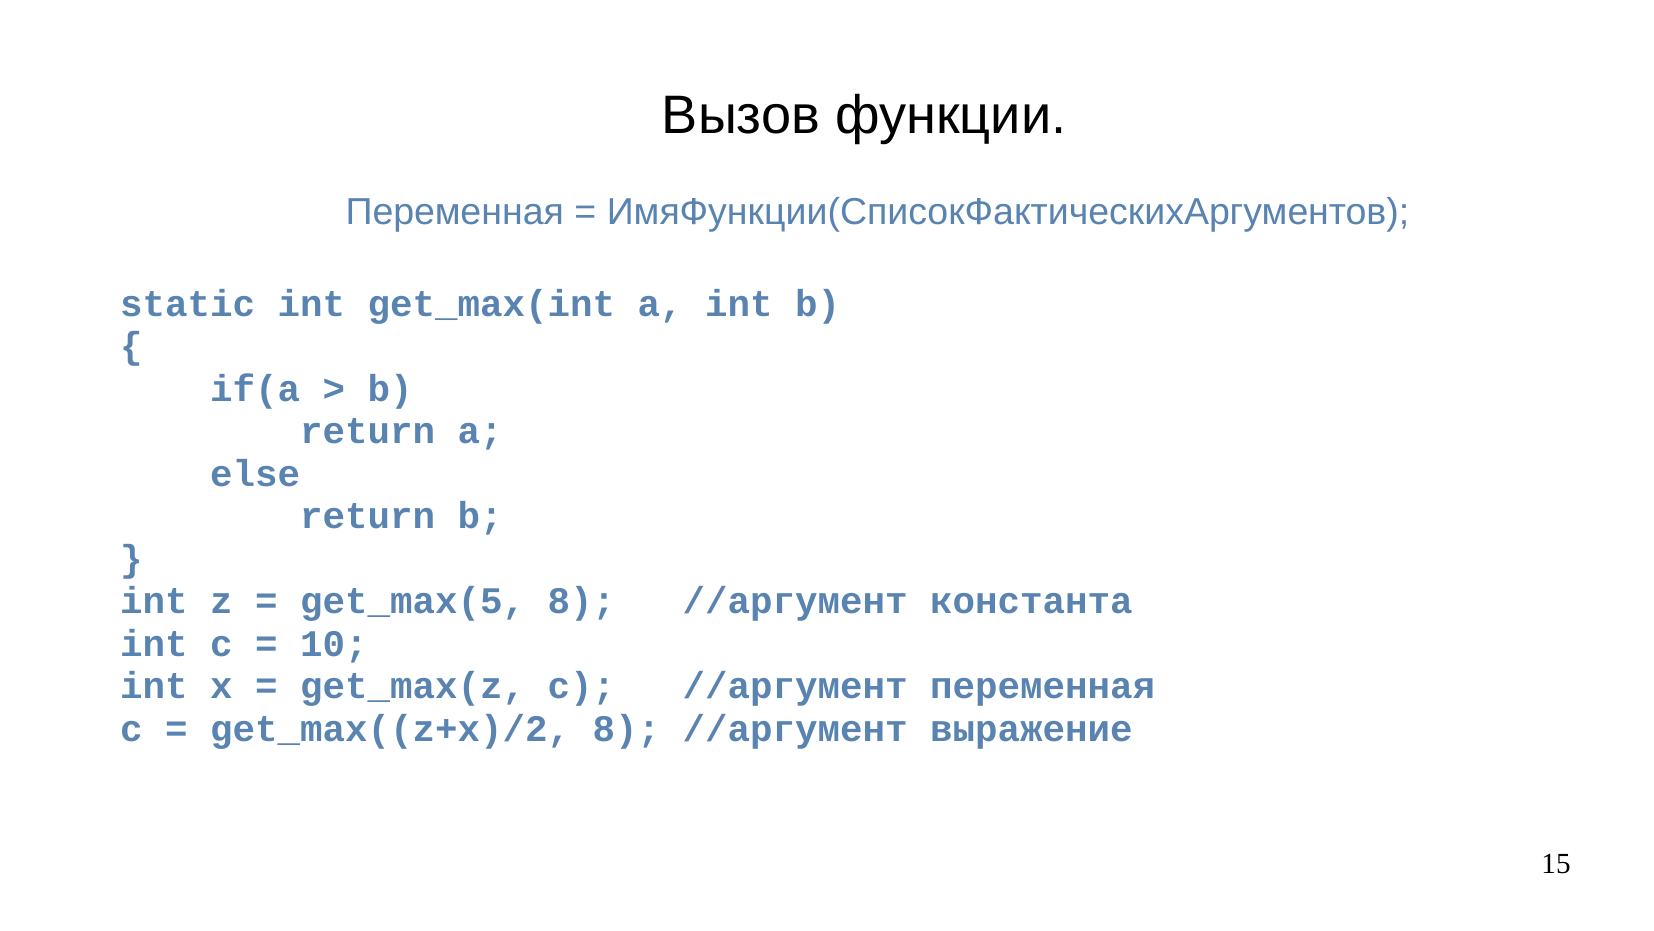

# Вызов функции.
Переменная = ИмяФункции(СписокФактическихАргументов);
static int get_max(int a, int b)
{
 if(a > b)
 return a;
 else
 return b;
}
int z = get_max(5, 8); //аргумент константа
int c = 10;
int x = get_max(z, c); //аргумент переменная
с = get_max((z+x)/2, 8); //аргумент выражение
15